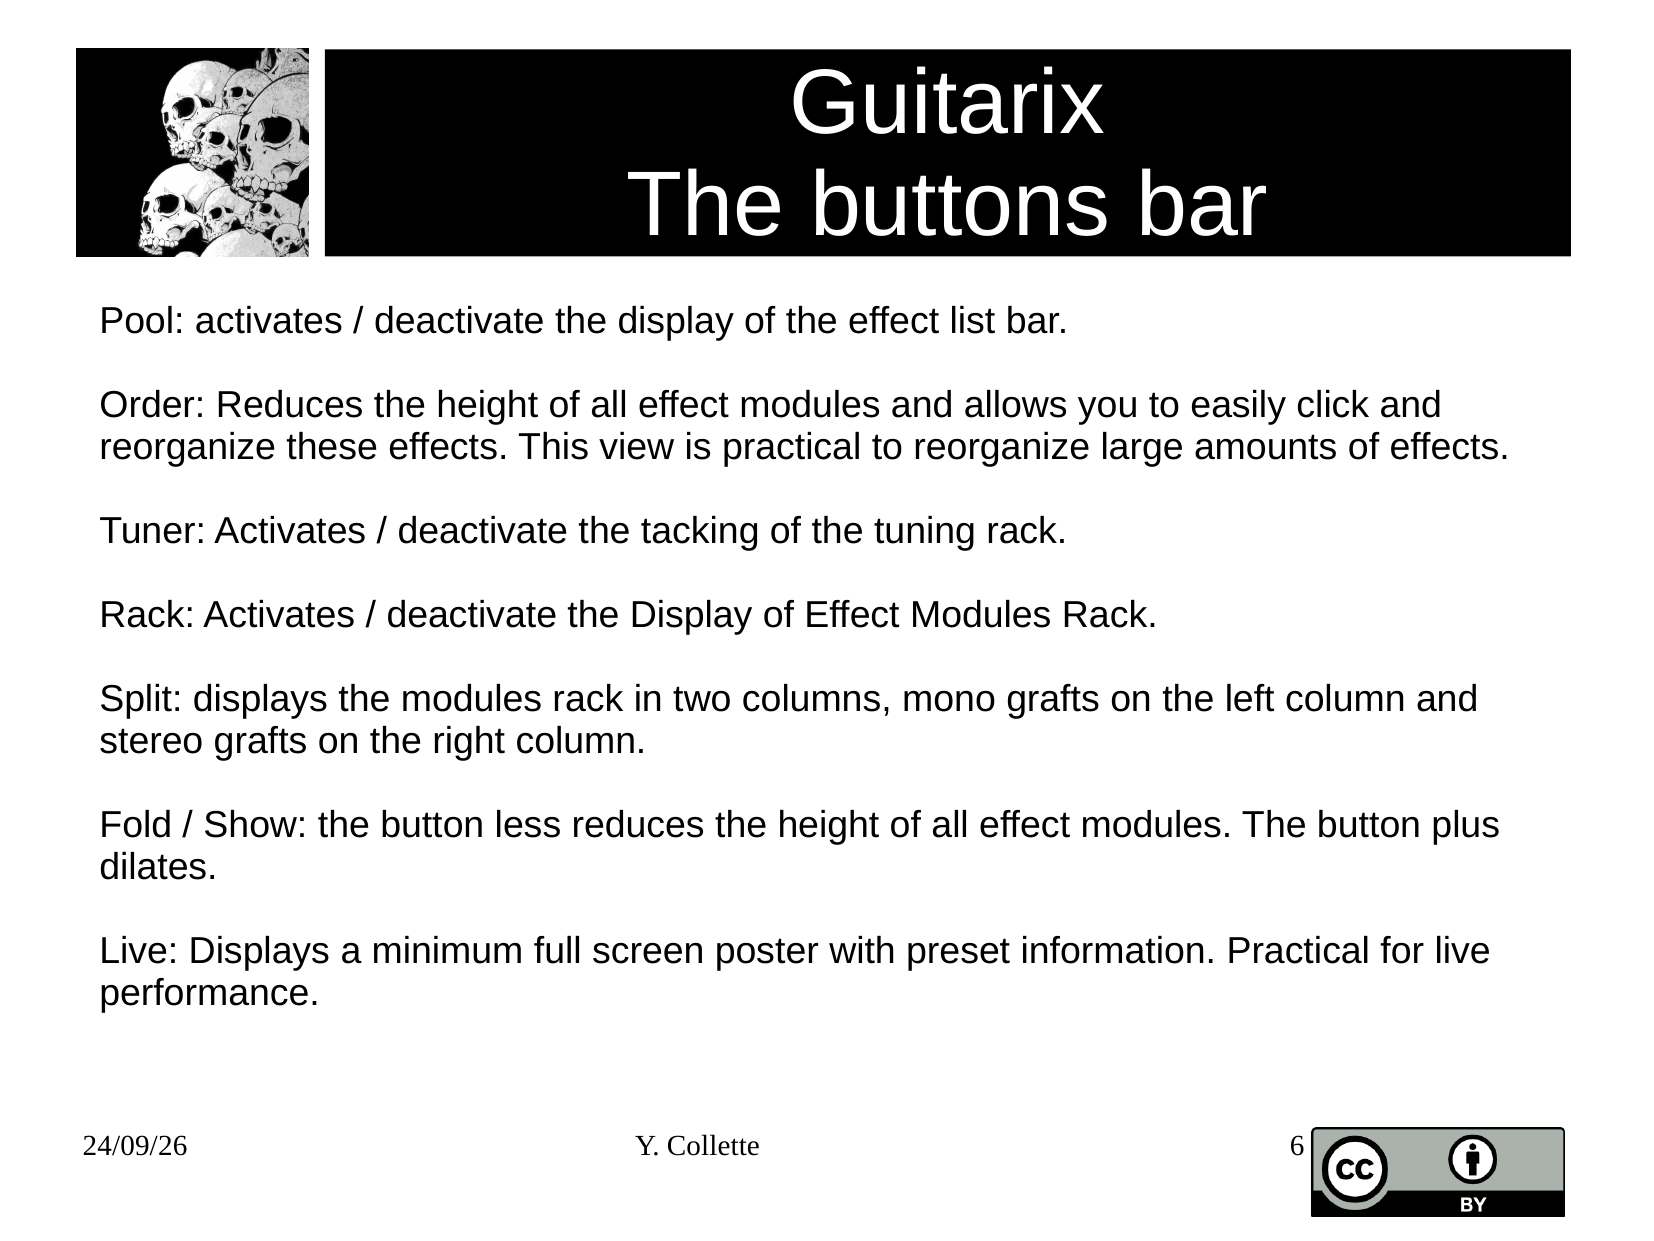

# Guitarix
The buttons bar
Pool: activates / deactivate the display of the effect list bar.
Order: Reduces the height of all effect modules and allows you to easily click and reorganize these effects. This view is practical to reorganize large amounts of effects.
Tuner: Activates / deactivate the tacking of the tuning rack.
Rack: Activates / deactivate the Display of Effect Modules Rack.
Split: displays the modules rack in two columns, mono grafts on the left column and stereo grafts on the right column.
Fold / Show: the button less reduces the height of all effect modules. The button plus dilates.
Live: Displays a minimum full screen poster with preset information. Practical for live performance.
Y. Collette
6